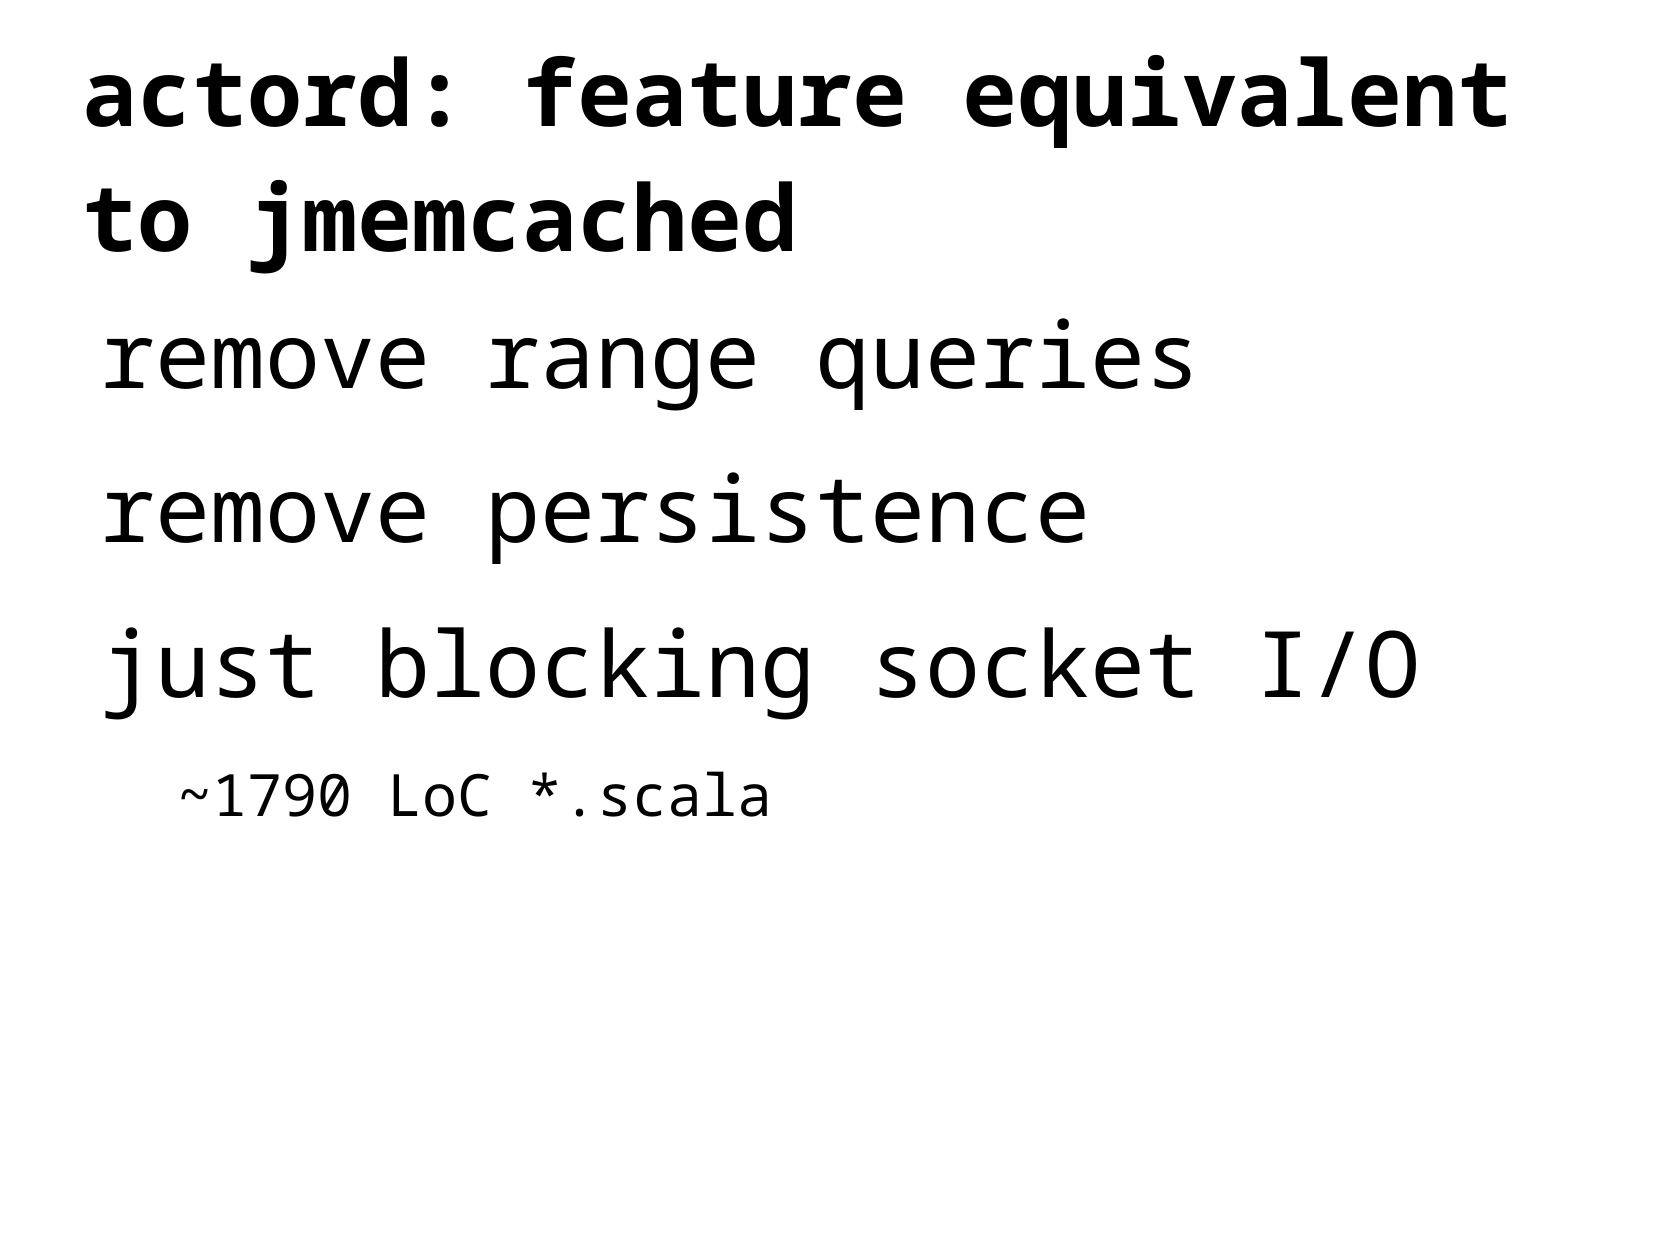

# actord: feature equivalent to jmemcached
remove range queries
remove persistence
just blocking socket I/O
~1790 LoC *.scala